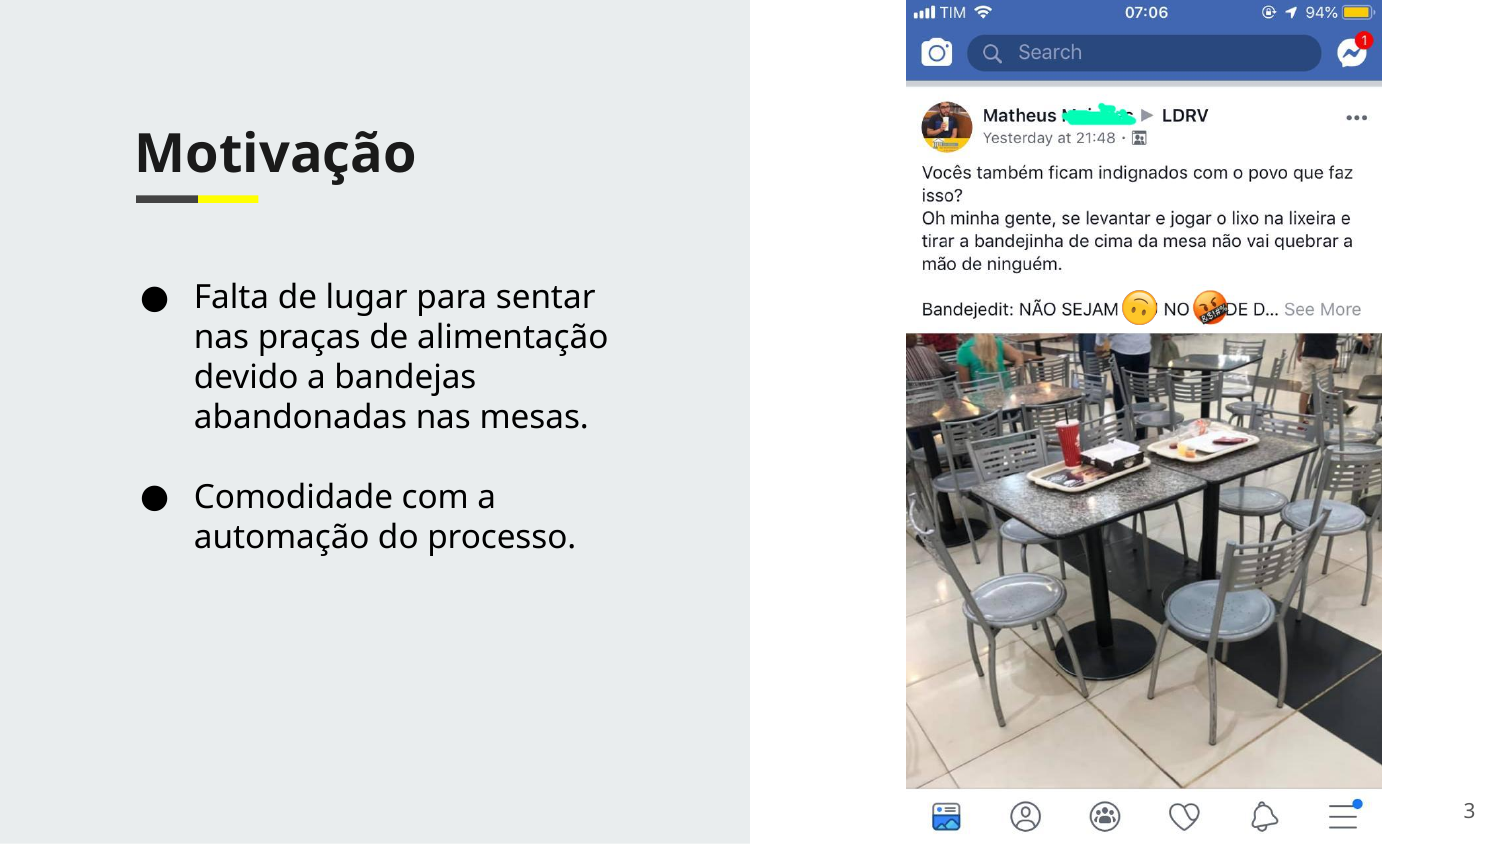

# Motivação
Falta de lugar para sentar nas praças de alimentação devido a bandejas abandonadas nas mesas.
Comodidade com a automação do processo.